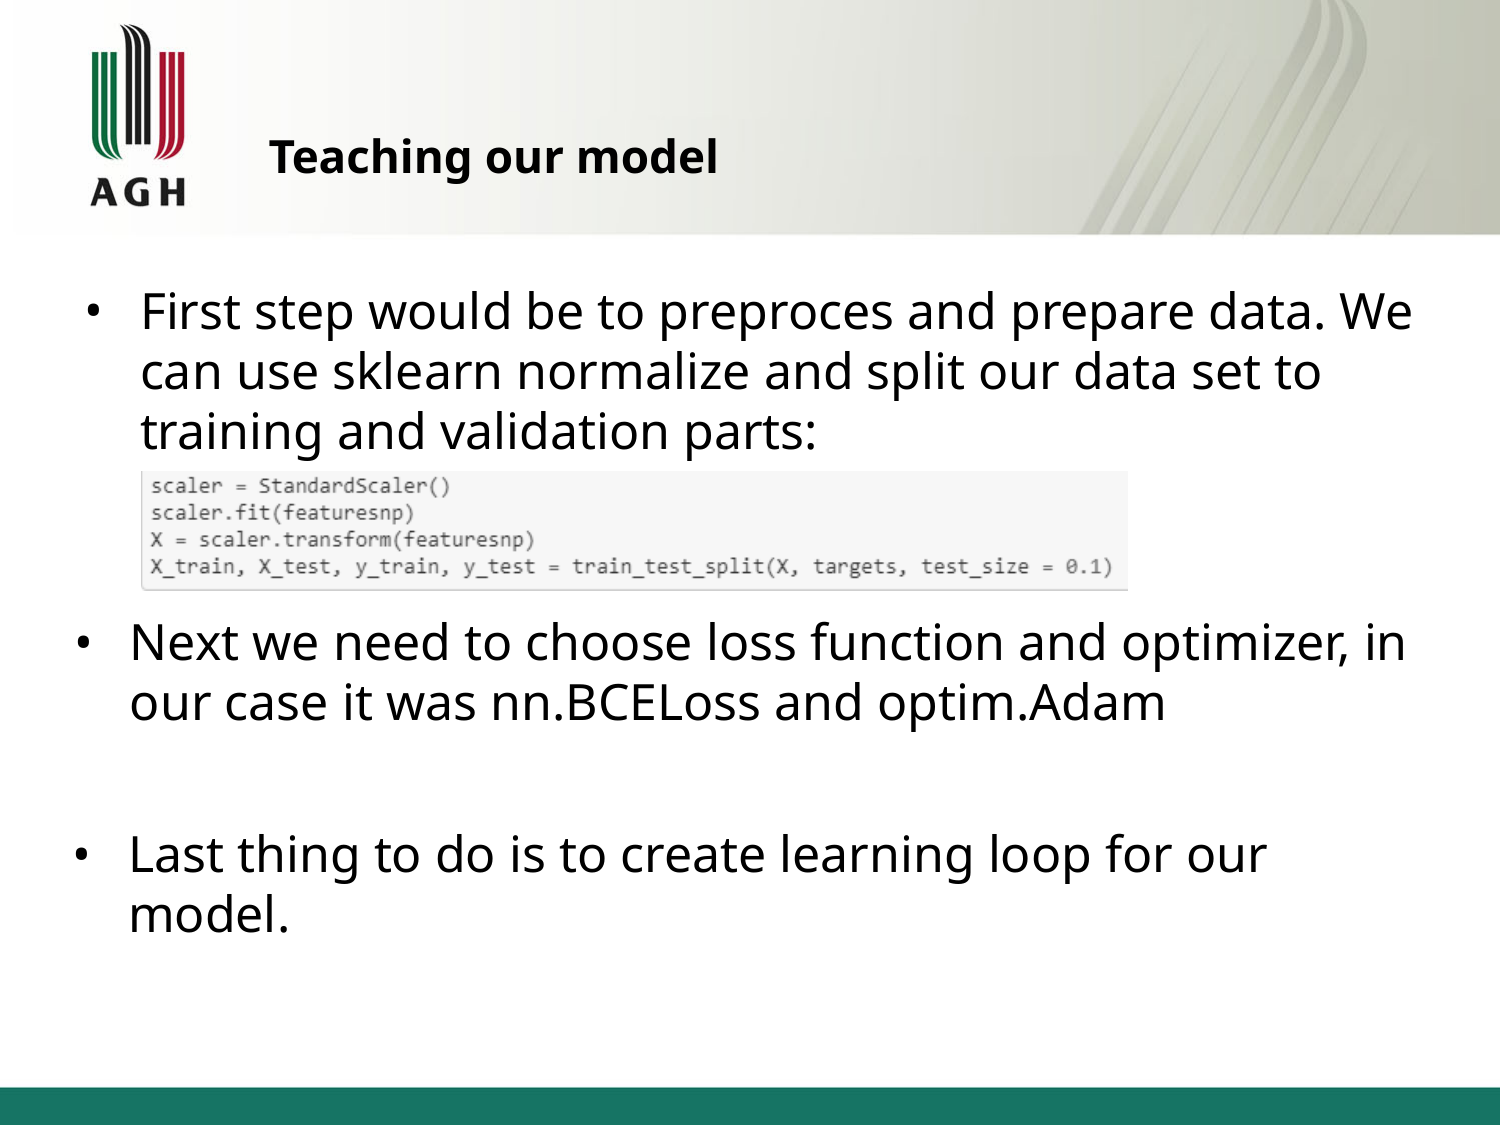

Teaching our model
First step would be to preproces and prepare data. We can use sklearn normalize and split our data set to training and validation parts:
Next we need to choose loss function and optimizer, in our case it was nn.BCELoss and optim.Adam
Last thing to do is to create learning loop for our model.